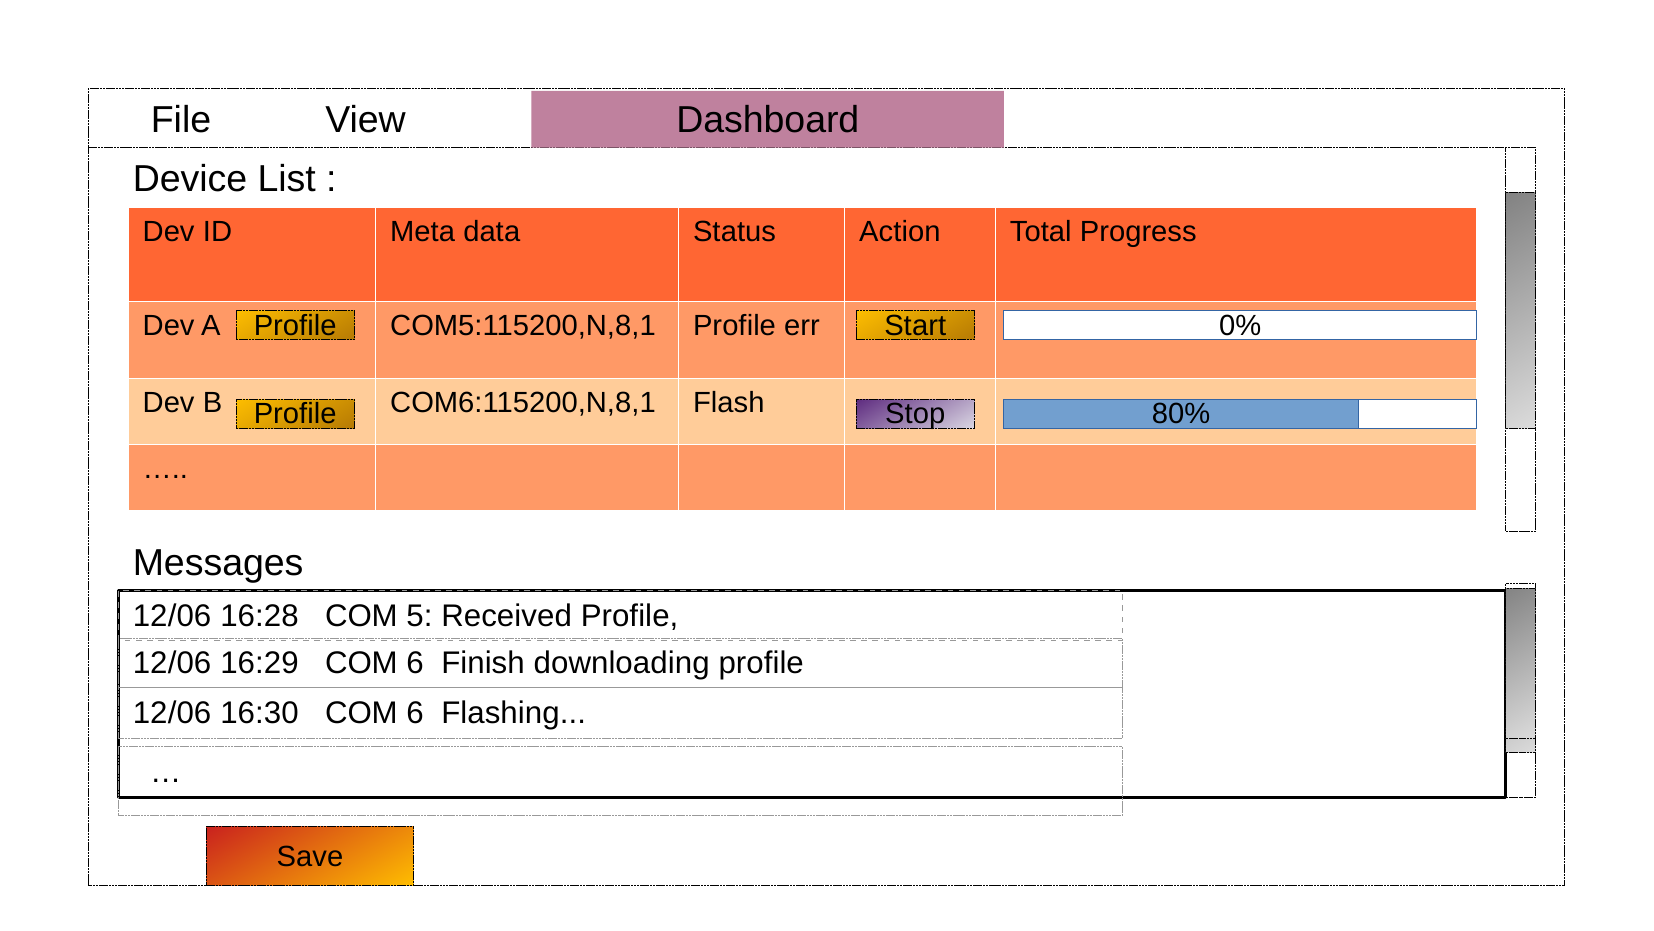

File
View
Dashboard
Device List :
| Dev ID | Meta data | Status | Action | Total Progress |
| --- | --- | --- | --- | --- |
| Dev A | COM5:115200,N,8,1 | Profile err | | |
| Dev B | COM6:115200,N,8,1 | Flash | | |
| ….. | | | | |
Profile
Start
0%
Profile
Stop
80%
80%
Messages
12/06 16:28 COM 5: Received Profile,
12/06 16:29 COM 6 Finish downloading profile
12/06 16:30 COM 6 Flashing...
 …
Save
Flash Dev 1: VComm3, 115200, N, 8, 1